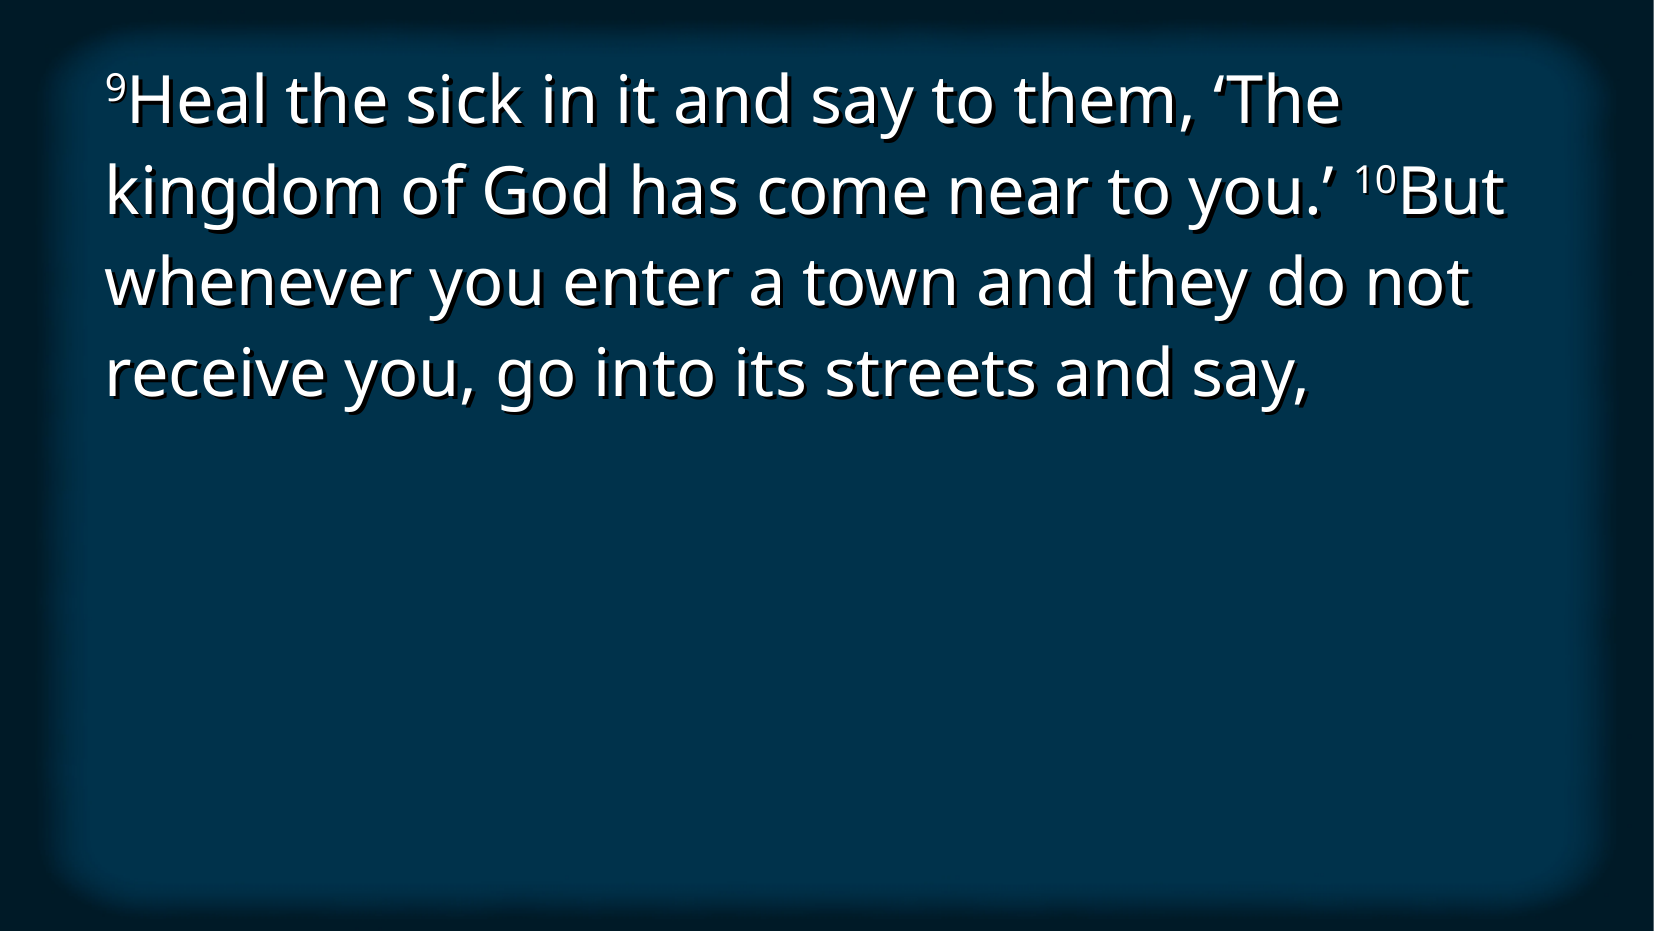

9Heal the sick in it and say to them, ‘The kingdom of God has come near to you.’ 10But whenever you enter a town and they do not receive you, go into its streets and say,